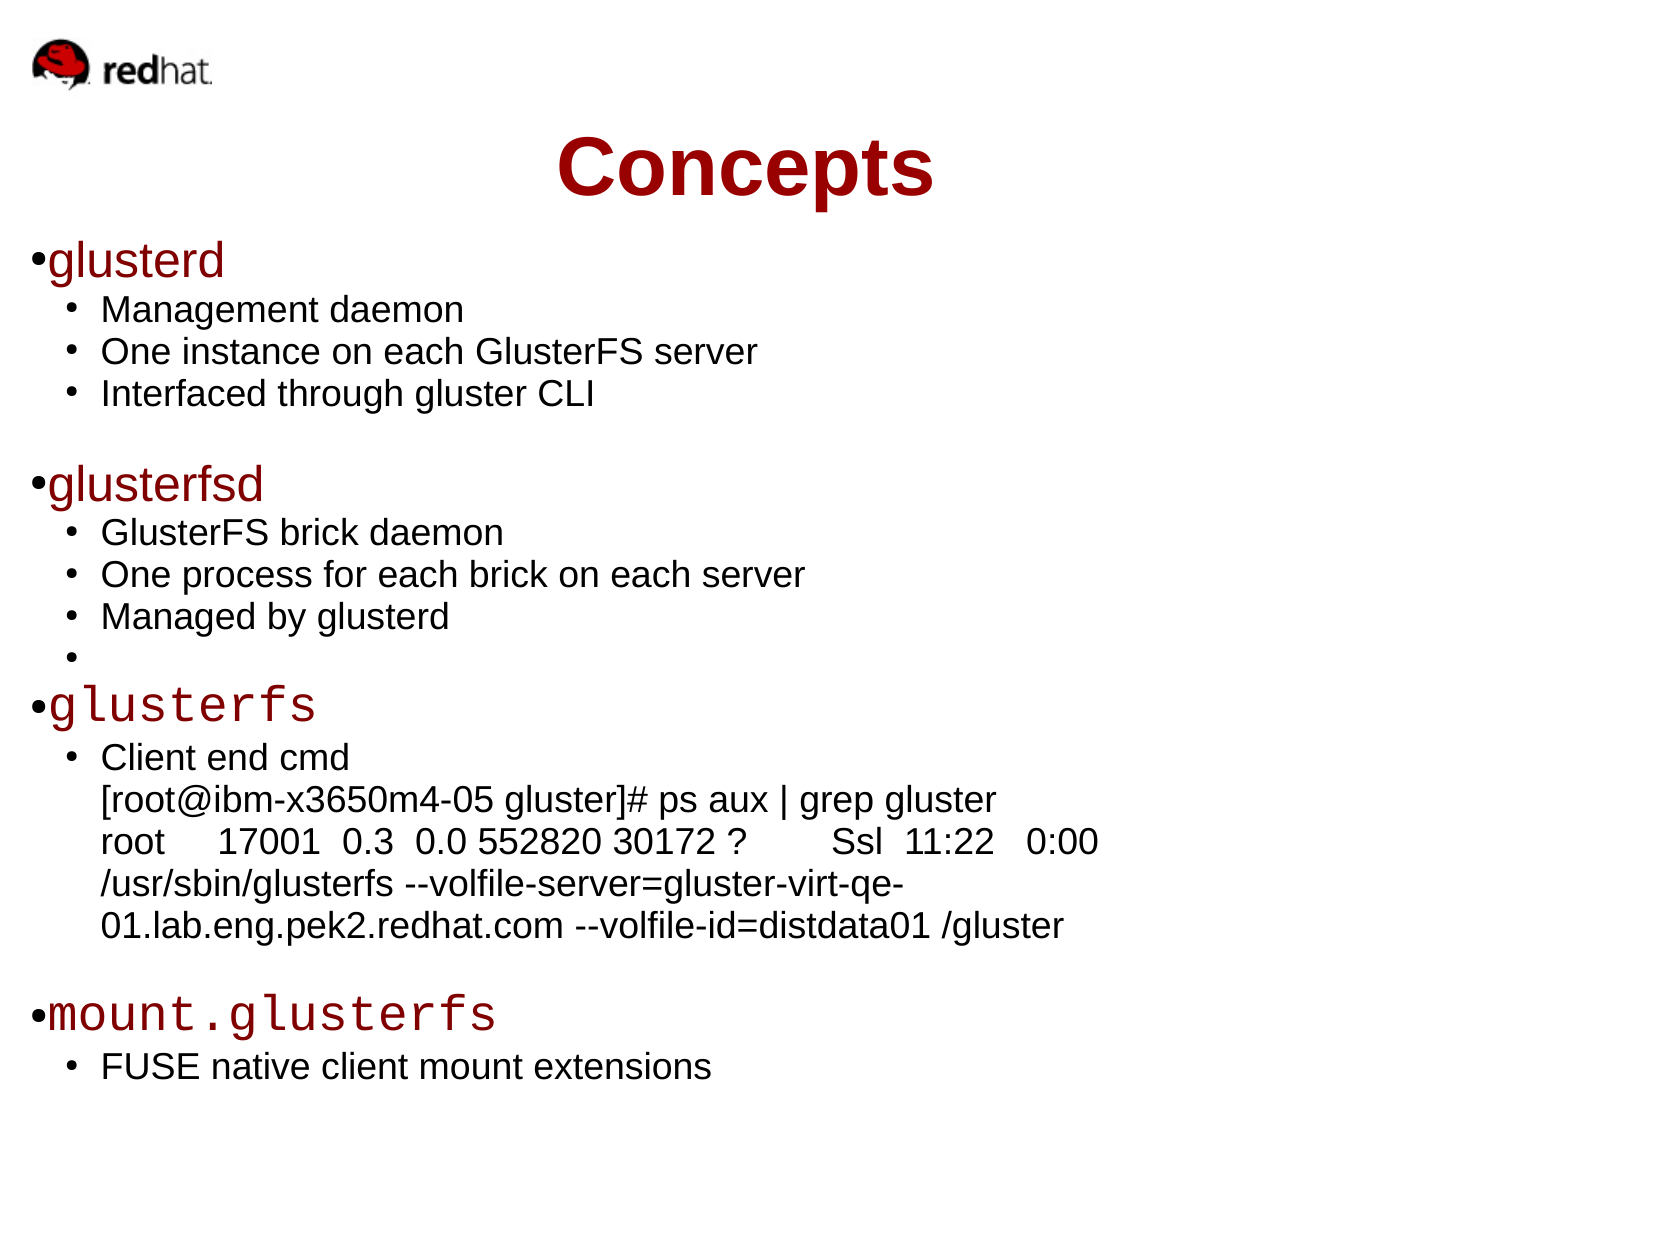

Concepts
glusterd
Management daemon
One instance on each GlusterFS server
Interfaced through gluster CLI
glusterfsd
GlusterFS brick daemon
One process for each brick on each server
Managed by glusterd
glusterfs
Client end cmd
[root@ibm-x3650m4-05 gluster]# ps aux | grep gluster
root 17001 0.3 0.0 552820 30172 ? Ssl 11:22 0:00 /usr/sbin/glusterfs --volfile-server=gluster-virt-qe-01.lab.eng.pek2.redhat.com --volfile-id=distdata01 /gluster
mount.glusterfs
FUSE native client mount extensions